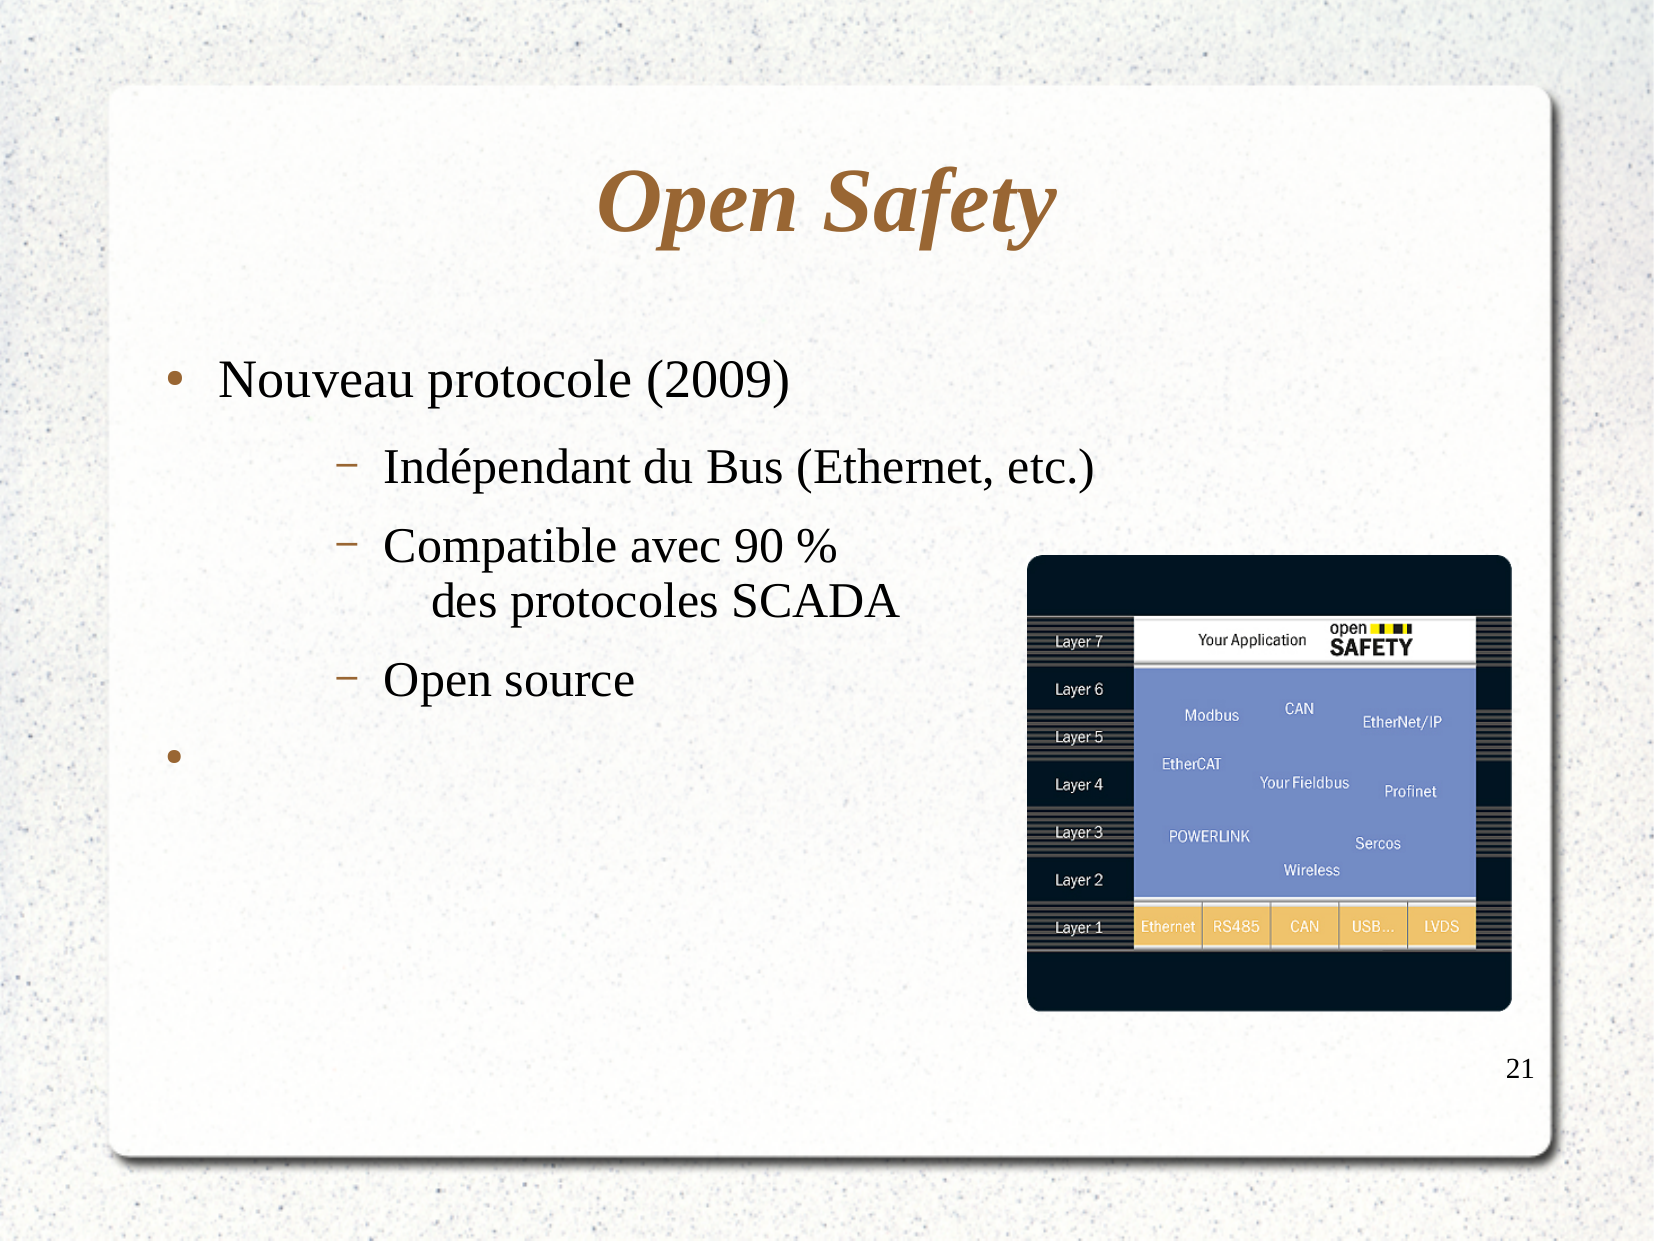

# Open Safety
Nouveau protocole (2009)
Indépendant du Bus (Ethernet, etc.)
Compatible avec 90 %
des protocoles SCADA
Open source
21